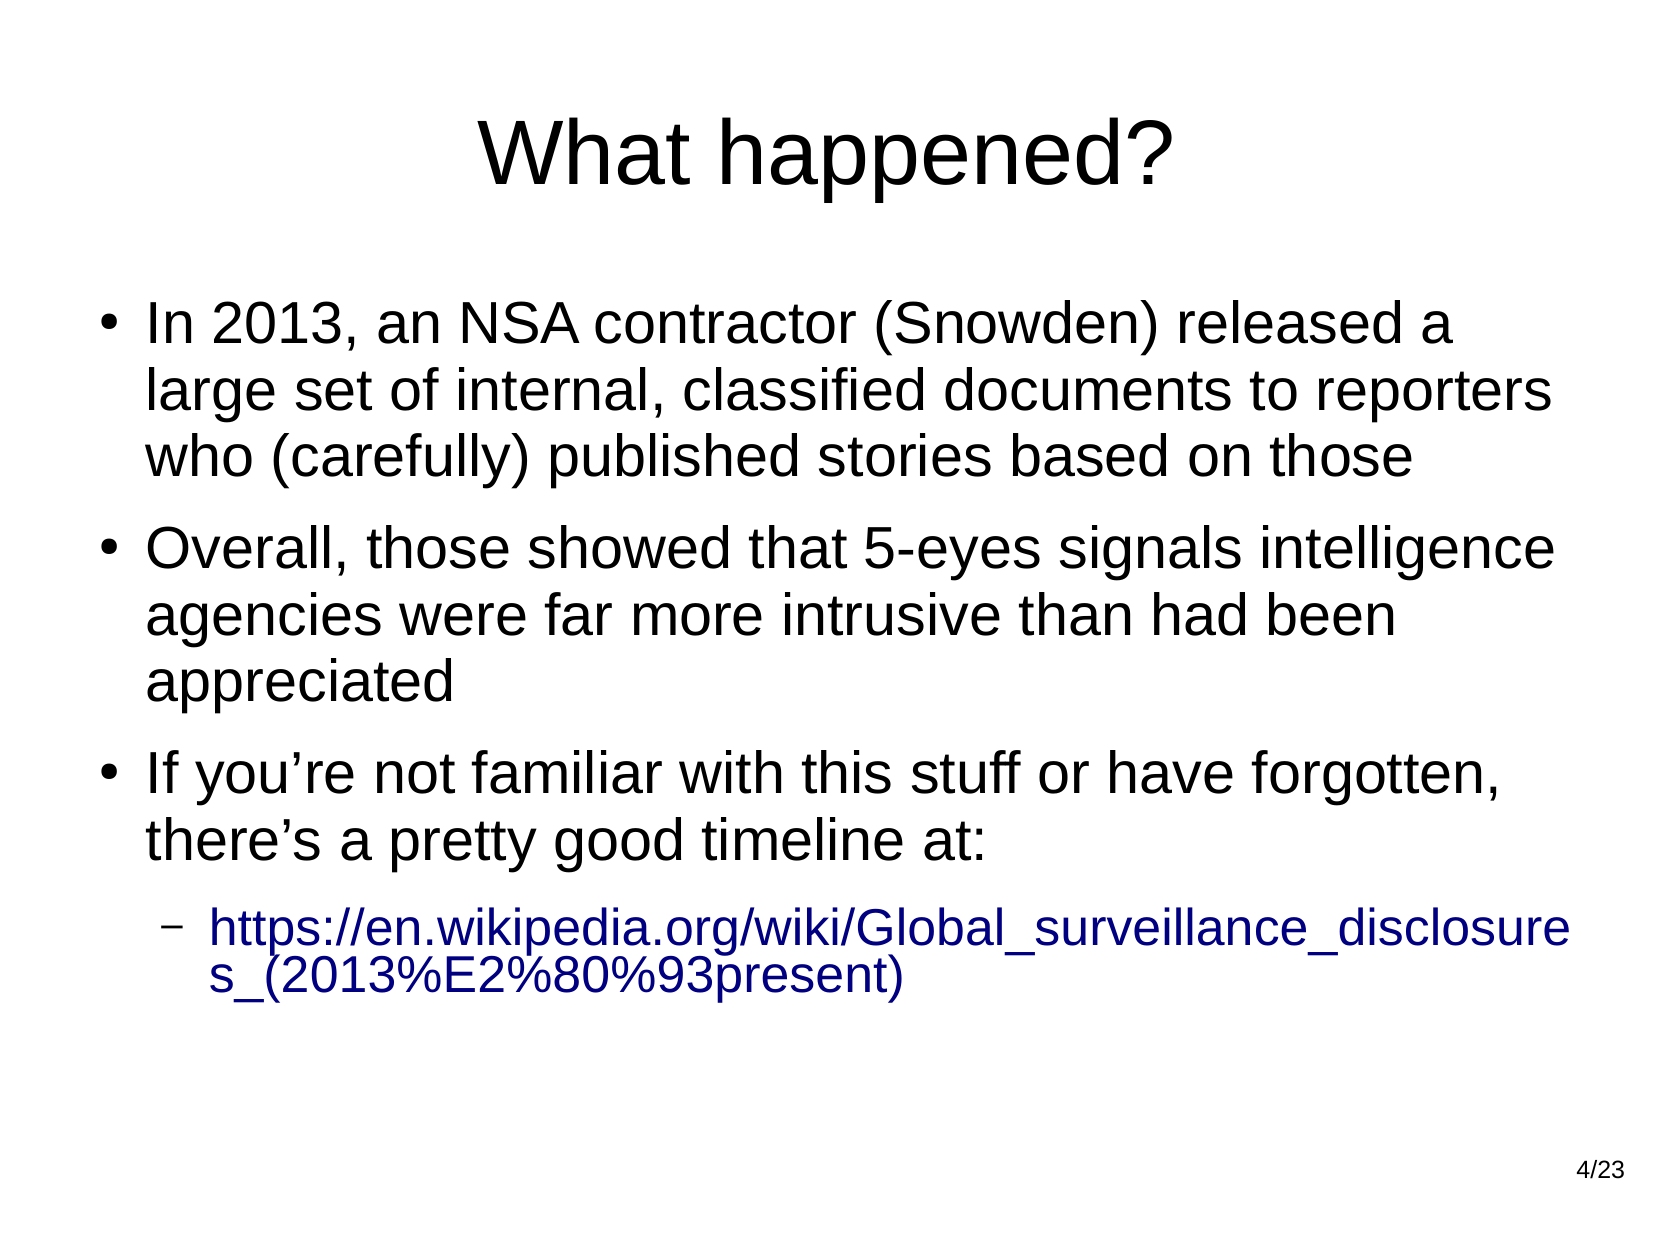

# What happened?
In 2013, an NSA contractor (Snowden) released a large set of internal, classified documents to reporters who (carefully) published stories based on those
Overall, those showed that 5-eyes signals intelligence agencies were far more intrusive than had been appreciated
If you’re not familiar with this stuff or have forgotten, there’s a pretty good timeline at:
https://en.wikipedia.org/wiki/Global_surveillance_disclosures_(2013%E2%80%93present)